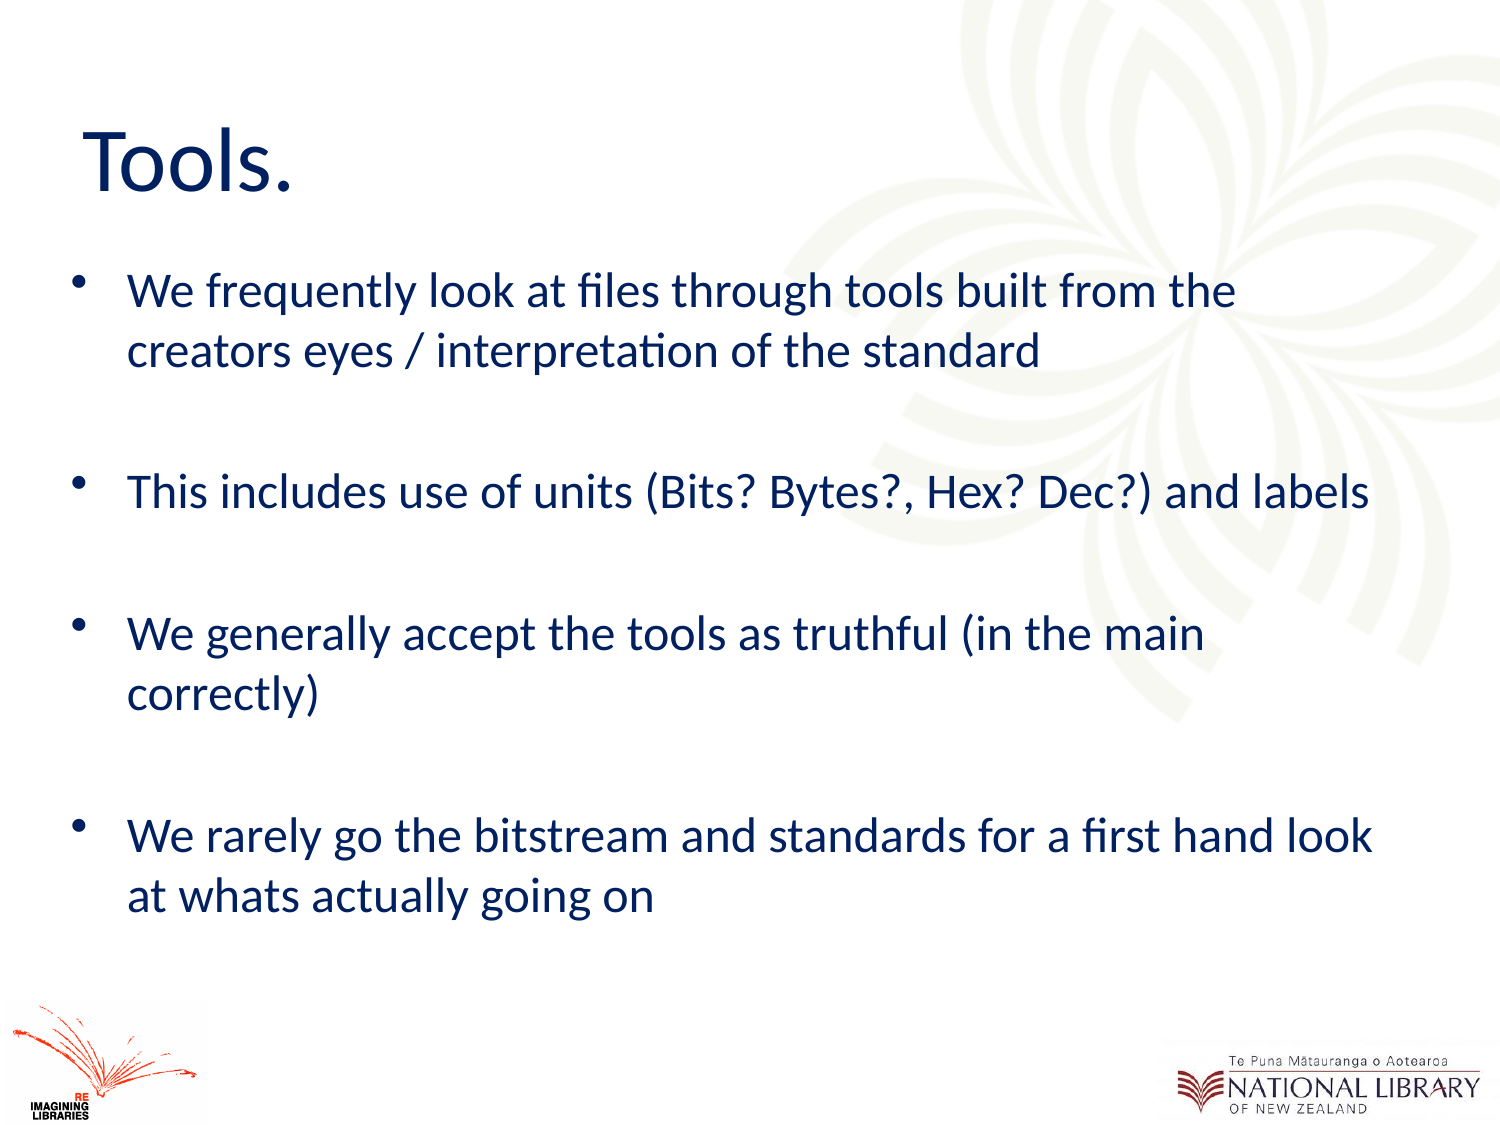

# Tools.
We frequently look at files through tools built from the creators eyes / interpretation of the standard
This includes use of units (Bits? Bytes?, Hex? Dec?) and labels
We generally accept the tools as truthful (in the main correctly)
We rarely go the bitstream and standards for a first hand look at whats actually going on